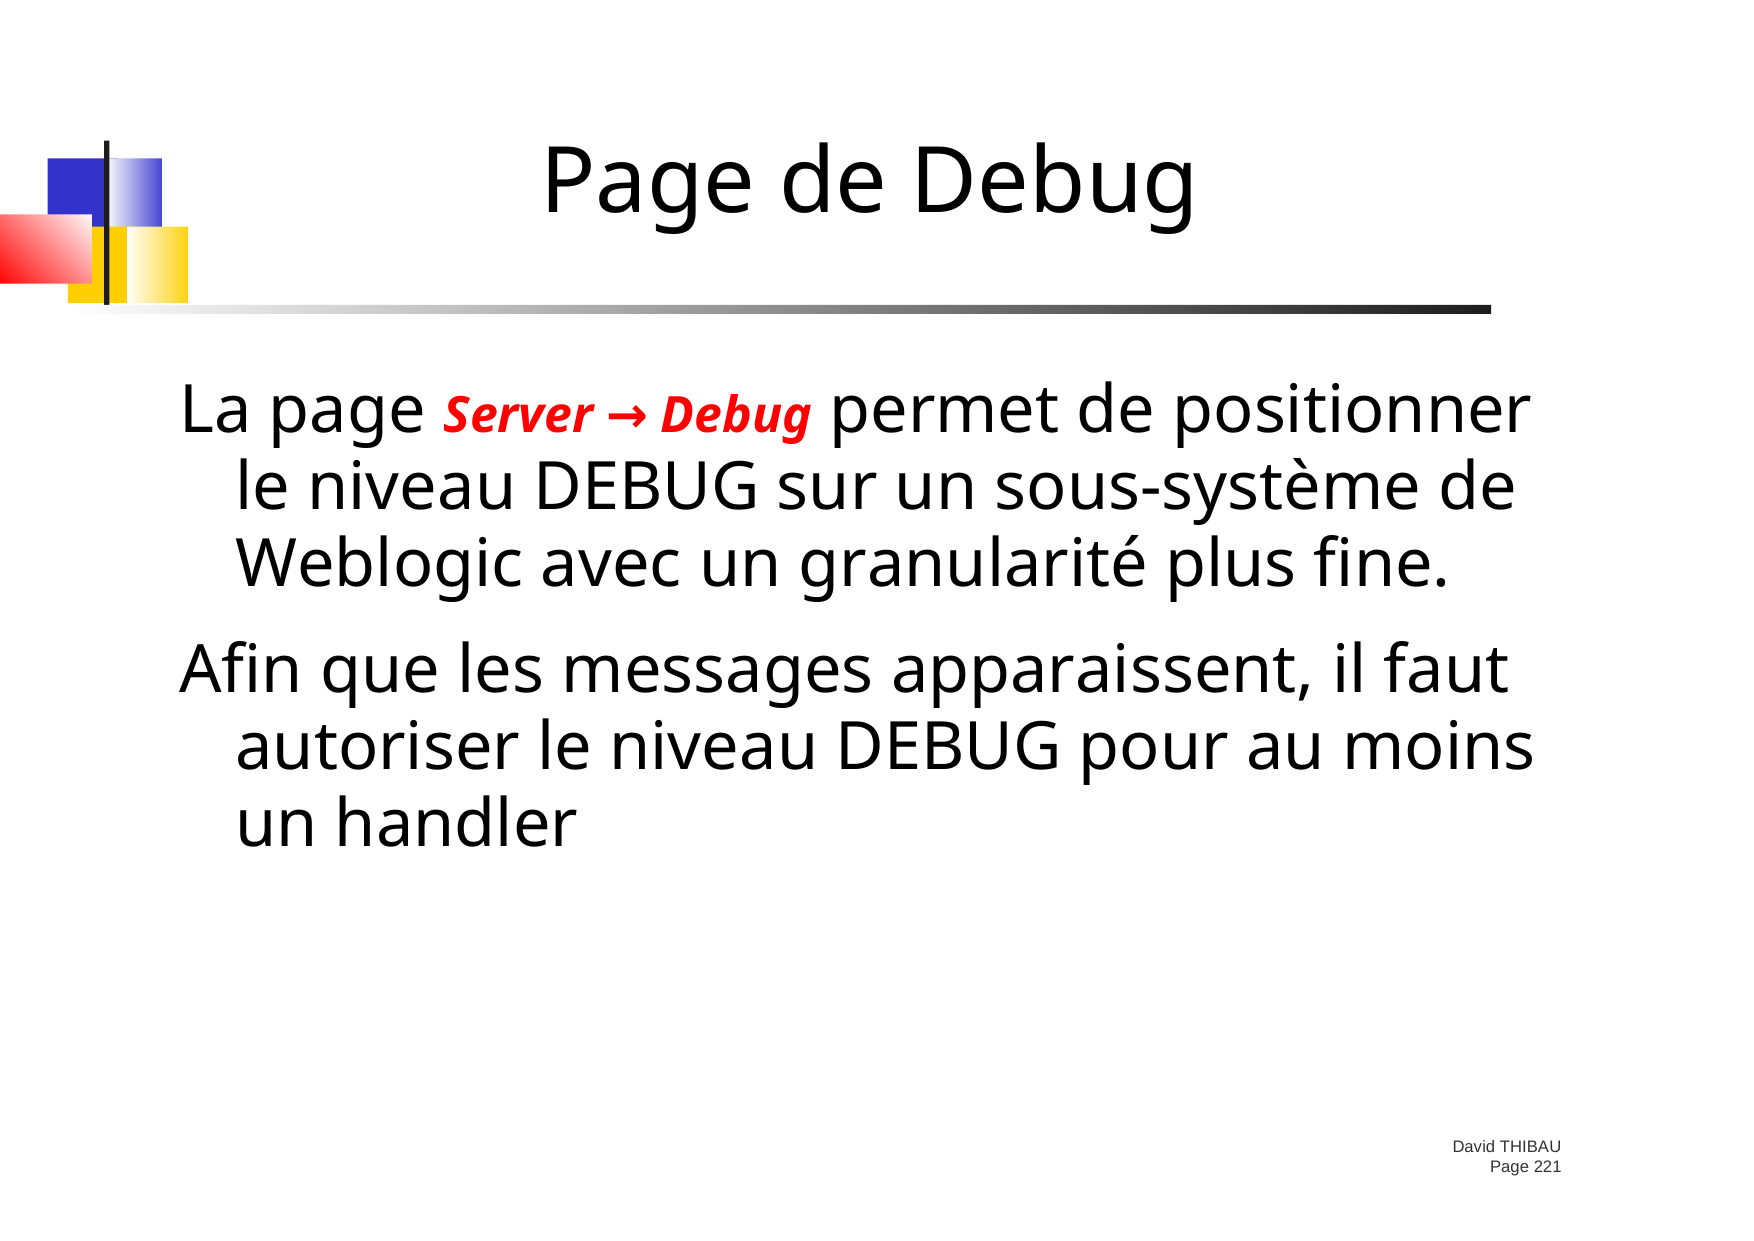

# Page de Debug
La page Server → Debug permet de positionner le niveau DEBUG sur un sous-système de Weblogic avec un granularité plus fine.
Afin que les messages apparaissent, il faut autoriser le niveau DEBUG pour au moins un handler